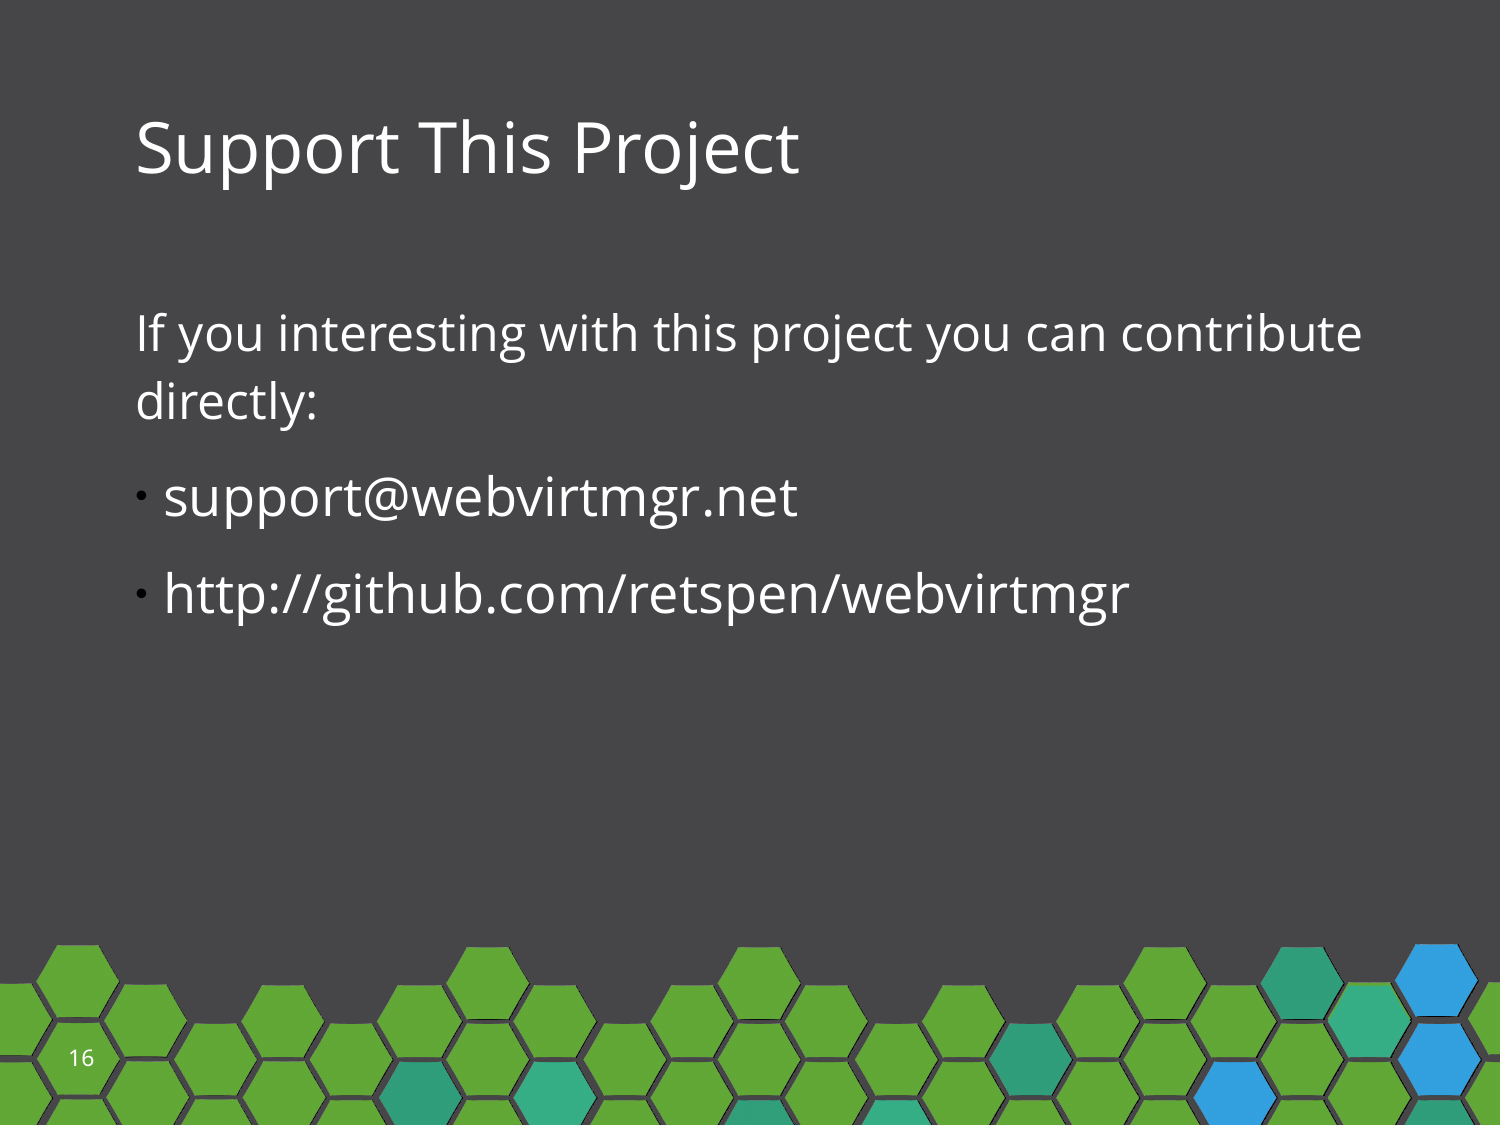

# Support This Project
If you interesting with this project you can contribute directly:
support@webvirtmgr.net
http://github.com/retspen/webvirtmgr